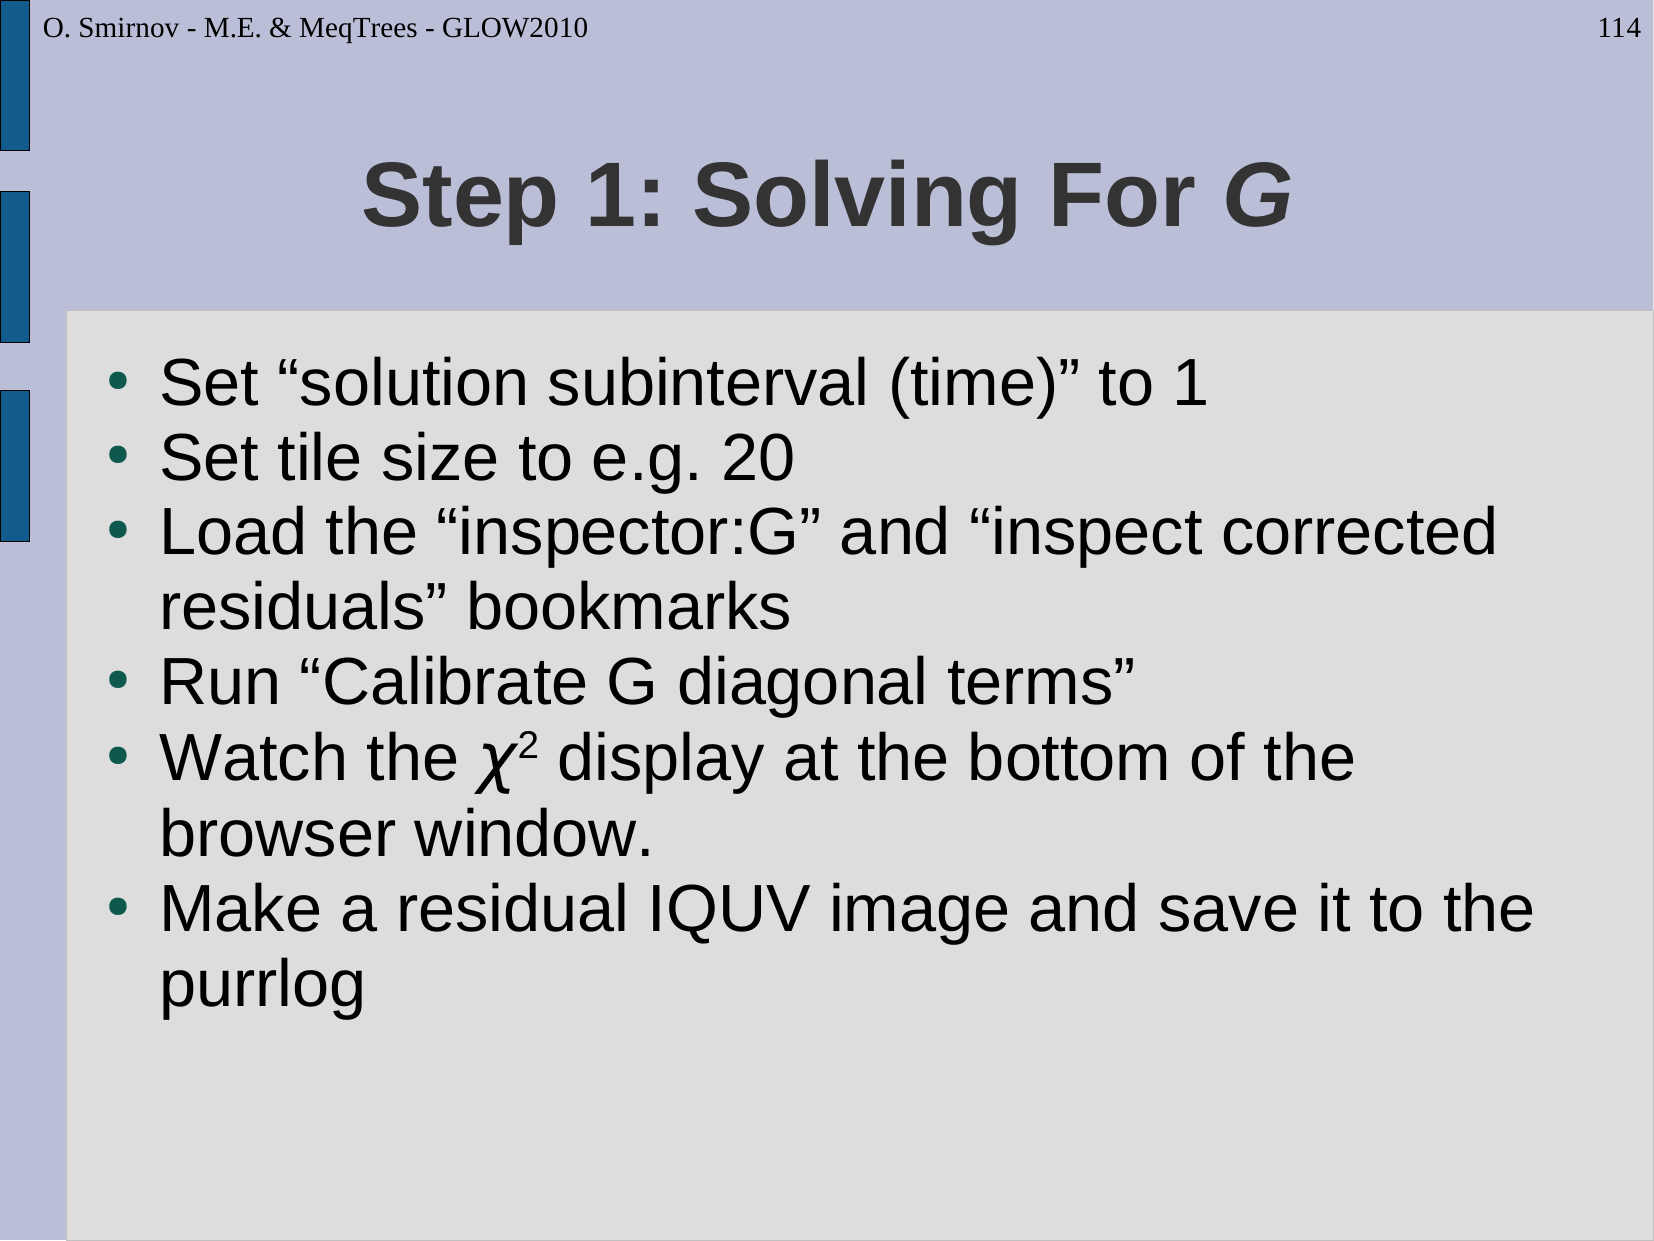

O. Smirnov - M.E. & MeqTrees - GLOW2010
114
# Step 1: Solving For G
Set “solution subinterval (time)” to 1
Set tile size to e.g. 20
Load the “inspector:G” and “inspect corrected residuals” bookmarks
Run “Calibrate G diagonal terms”
Watch the χ2 display at the bottom of the browser window.
Make a residual IQUV image and save it to the purrlog